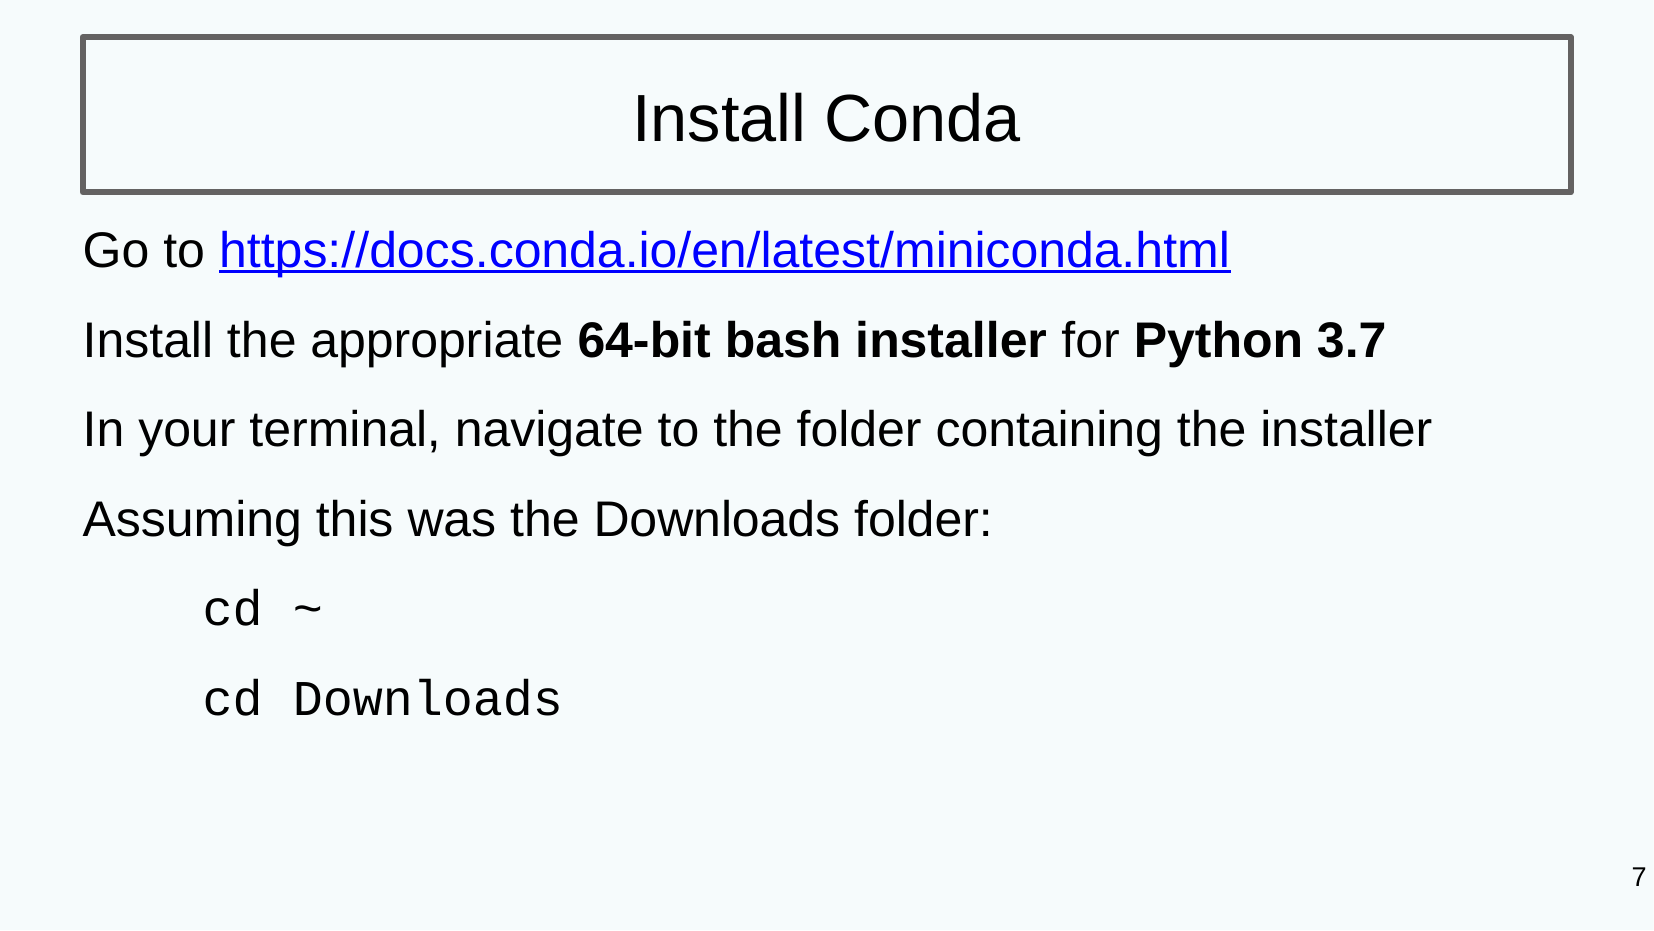

Install Conda
Go to https://docs.conda.io/en/latest/miniconda.html
Install the appropriate 64-bit bash installer for Python 3.7
In your terminal, navigate to the folder containing the installer
Assuming this was the Downloads folder:
 cd ~
 cd Downloads